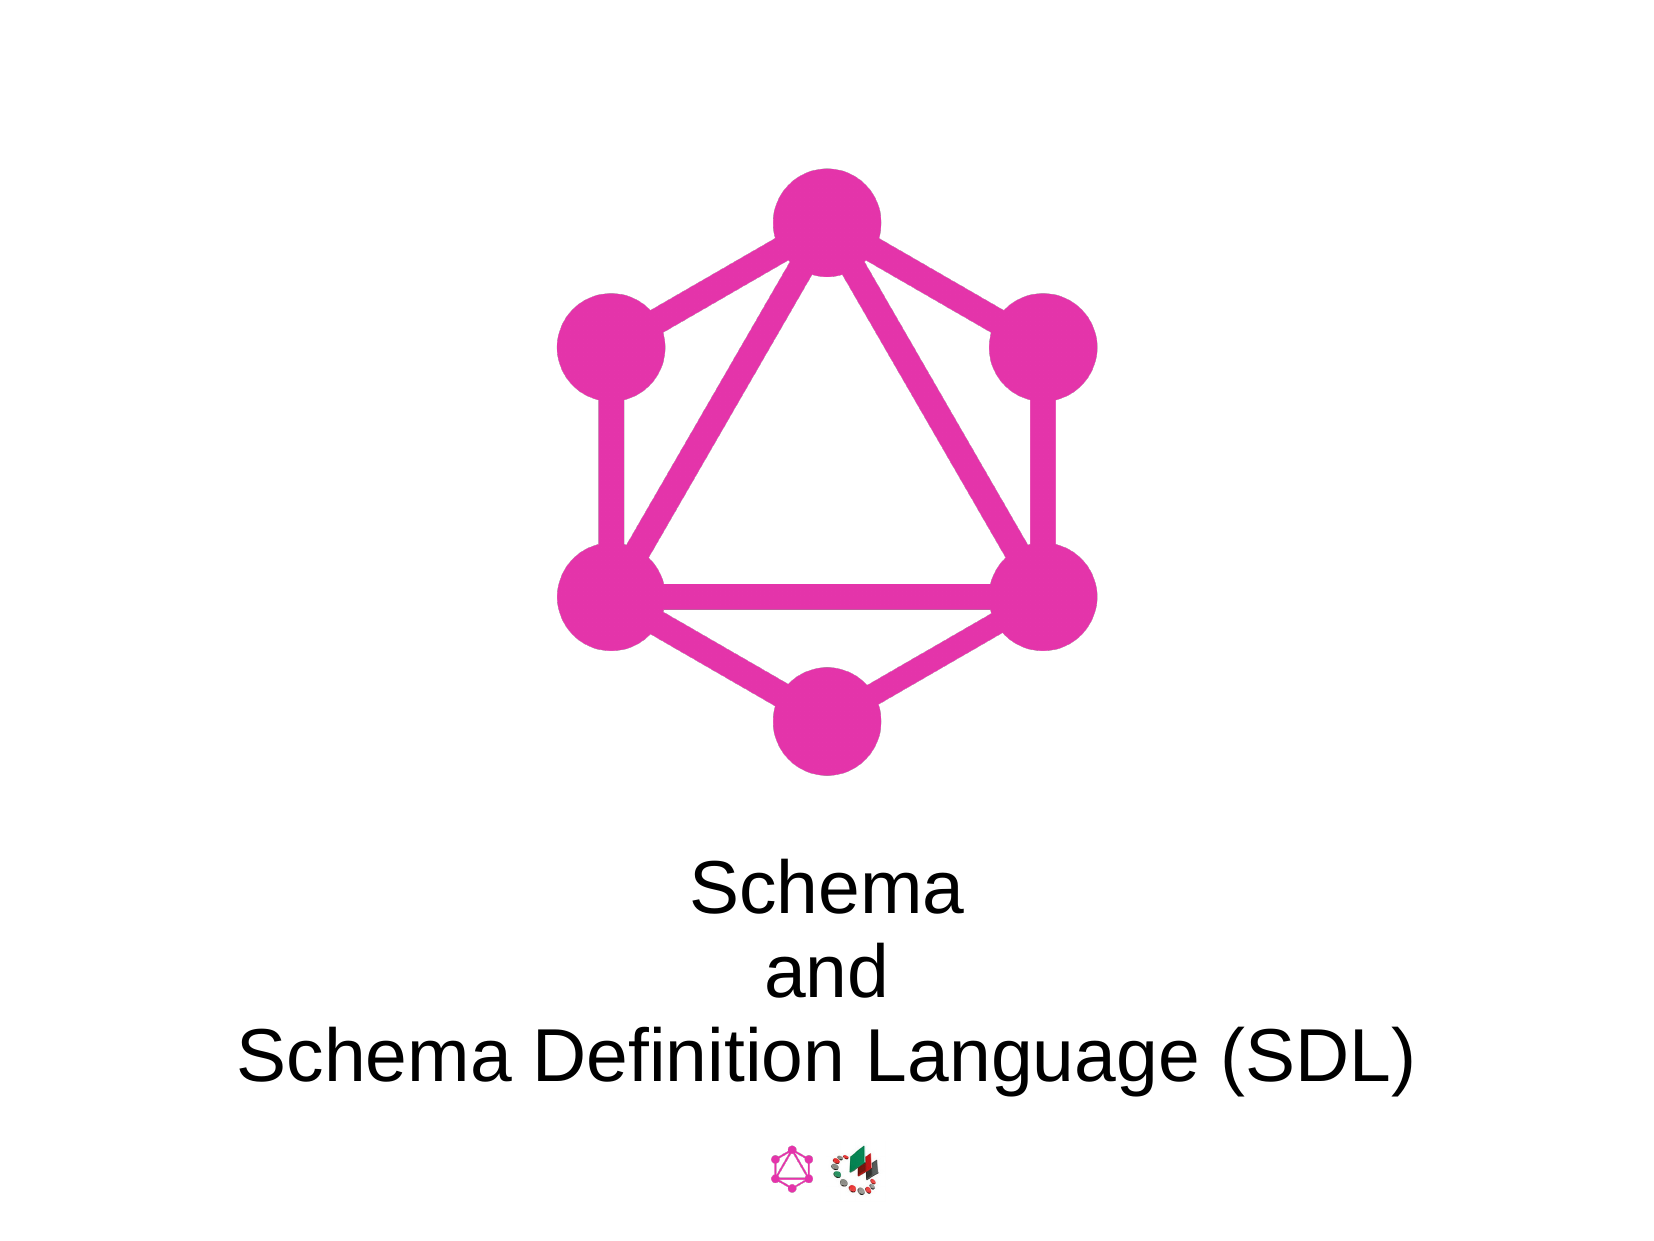

# Schema and Schema Definition Language (SDL)